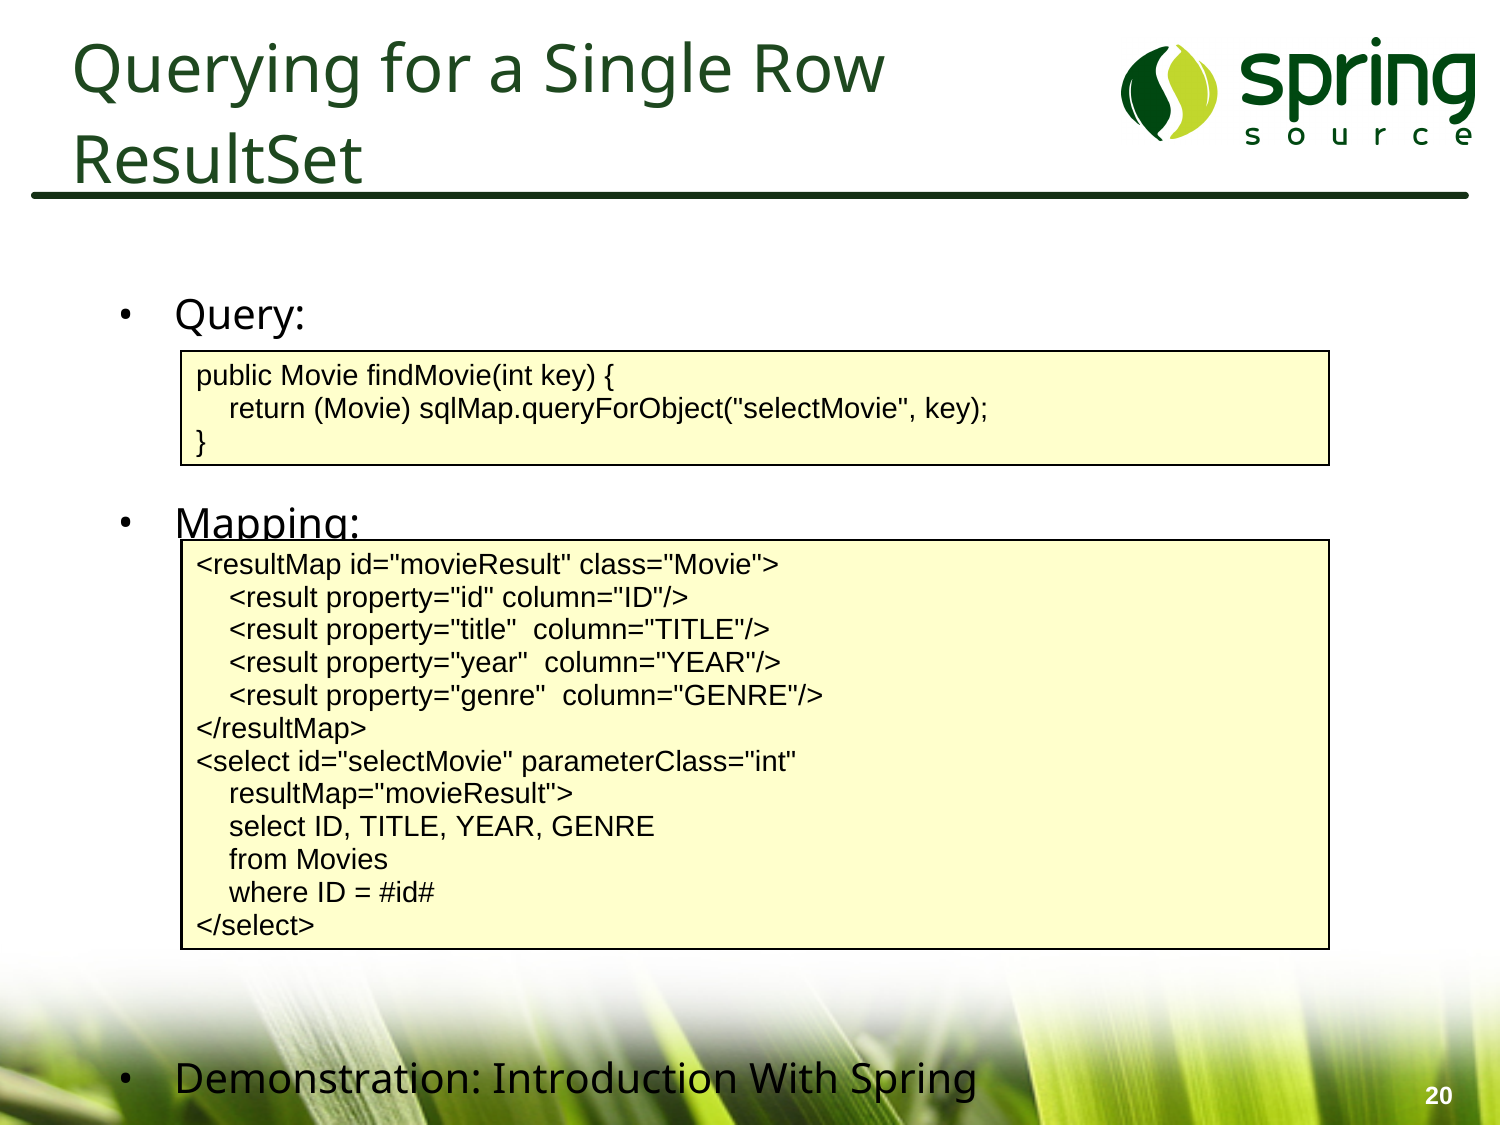

# Querying for a Single Row ResultSet
Query:
Mapping:
Demonstration: Introduction With Spring
public Movie findMovie(int key) {
 return (Movie) sqlMap.queryForObject("selectMovie", key);
}
<resultMap id="movieResult" class="Movie">
 <result property="id" column="ID"/>
 <result property="title" column="TITLE"/>
 <result property="year" column="YEAR"/>
 <result property="genre" column="GENRE"/>
</resultMap>
<select id="selectMovie" parameterClass="int"
 resultMap="movieResult">
 select ID, TITLE, YEAR, GENRE
 from Movies
 where ID = #id#
</select>